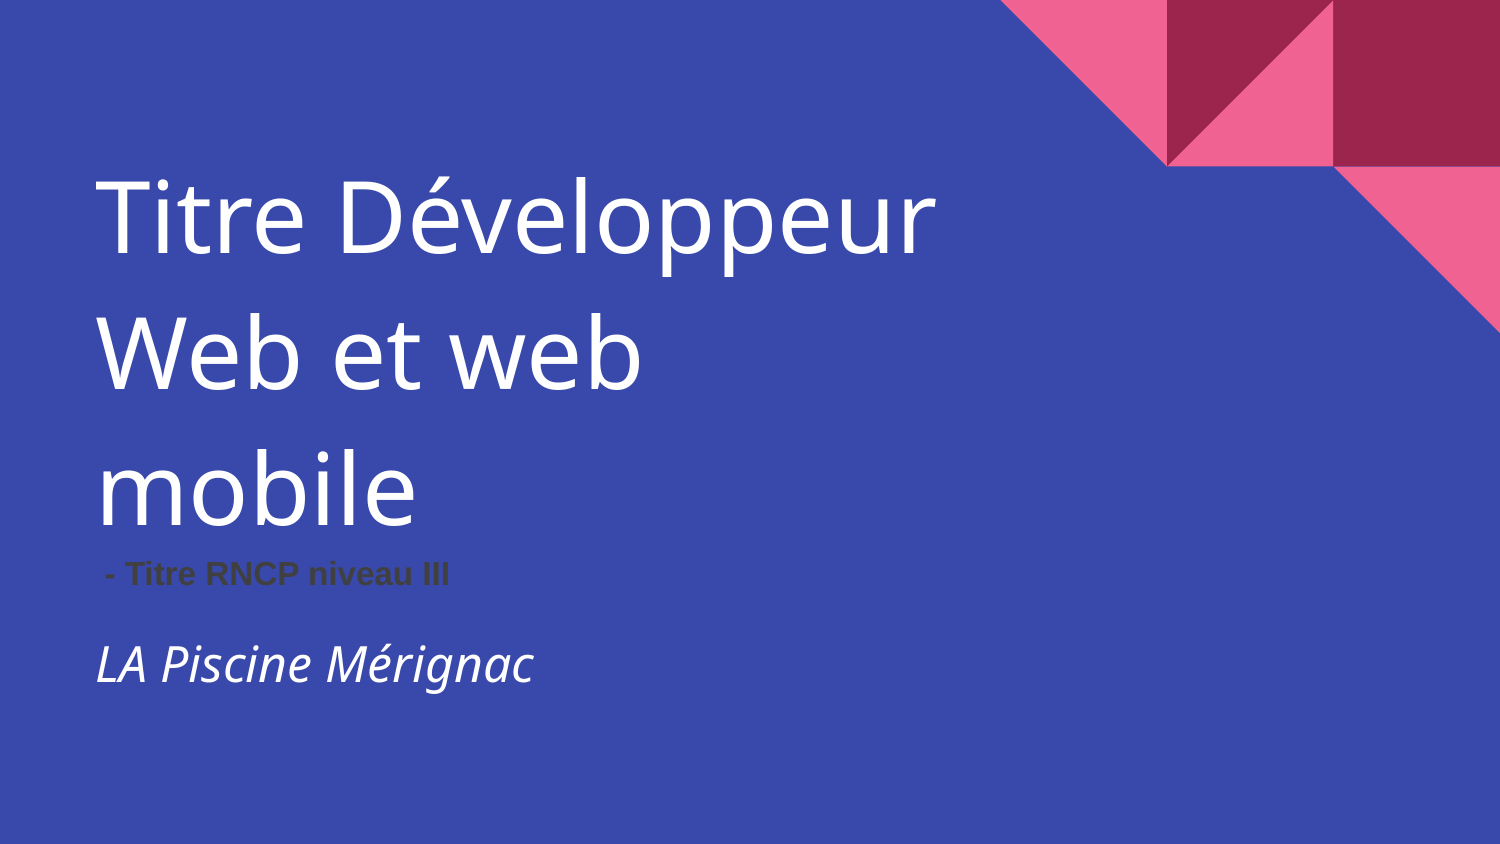

# Titre Développeur Web et web mobile - Titre RNCP niveau III LA Piscine Mérignac